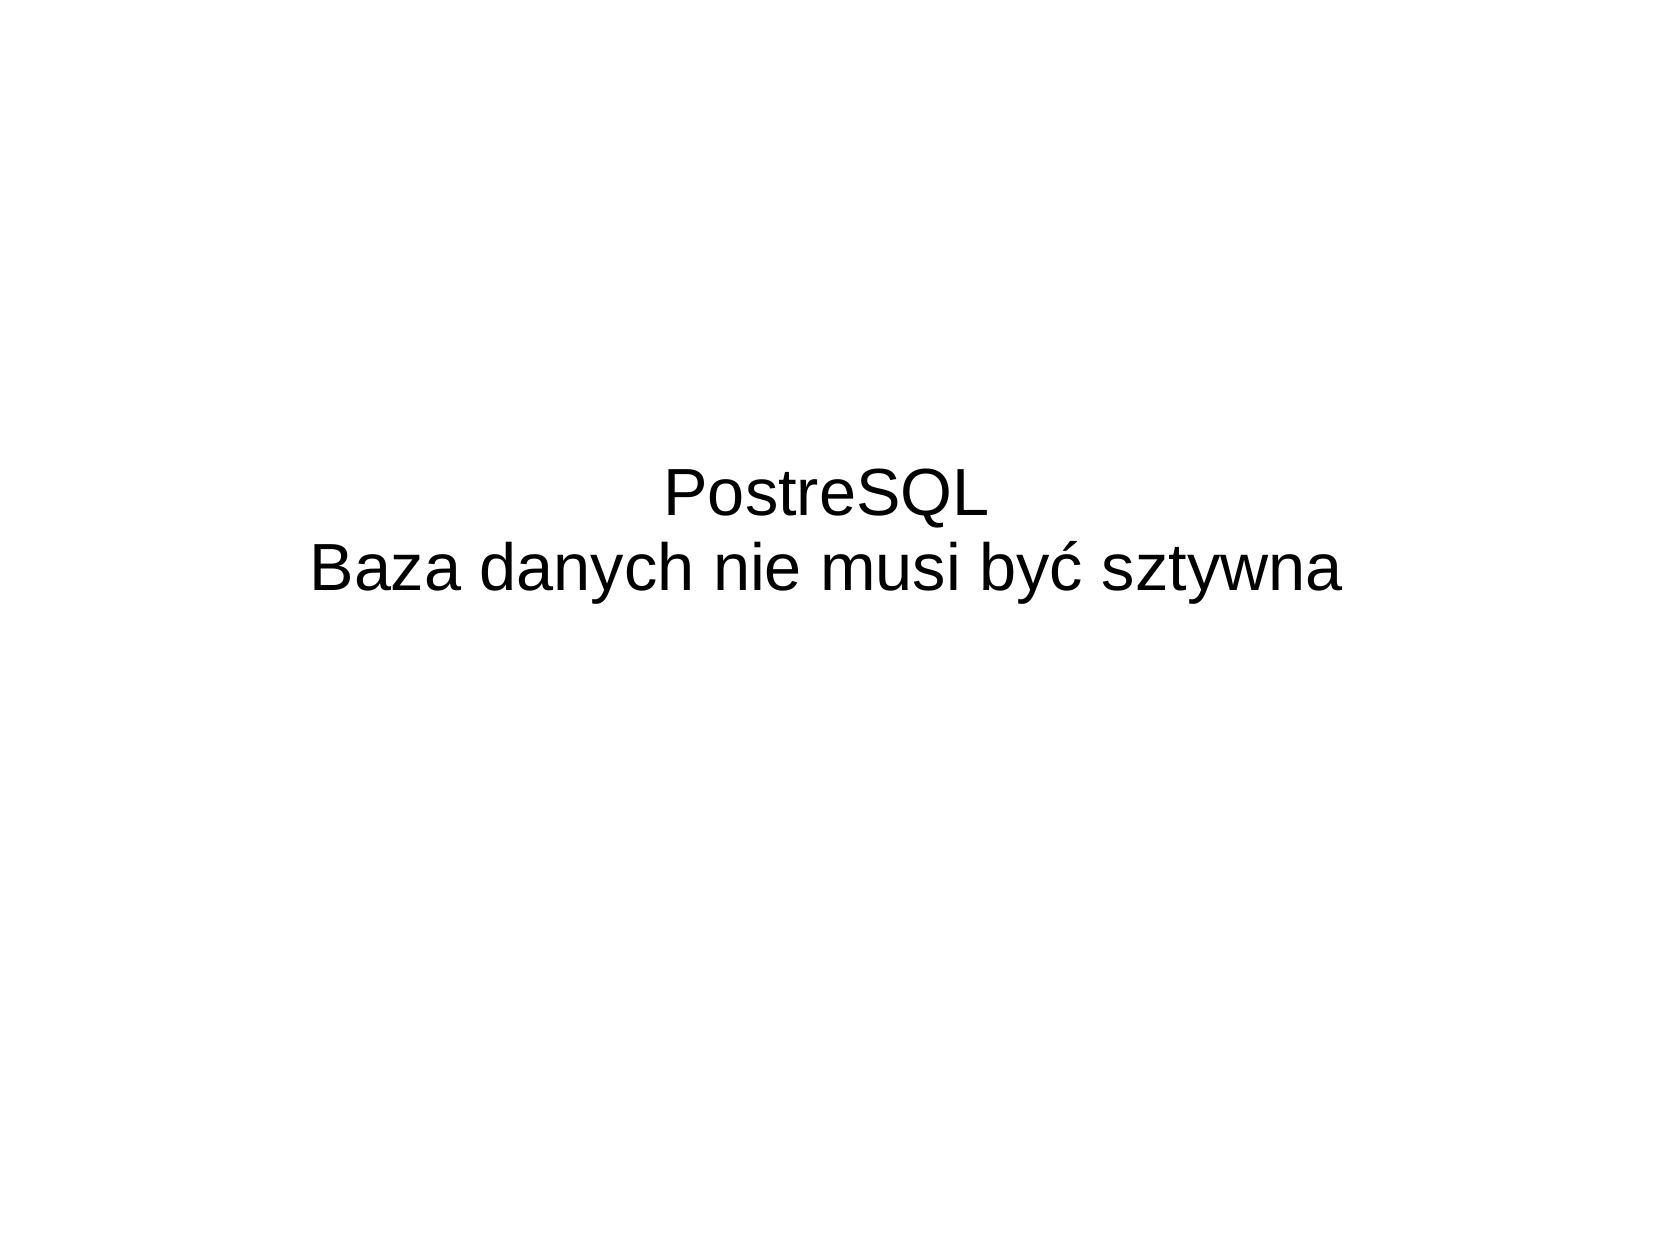

# PostreSQL
Baza danych nie musi być sztywna